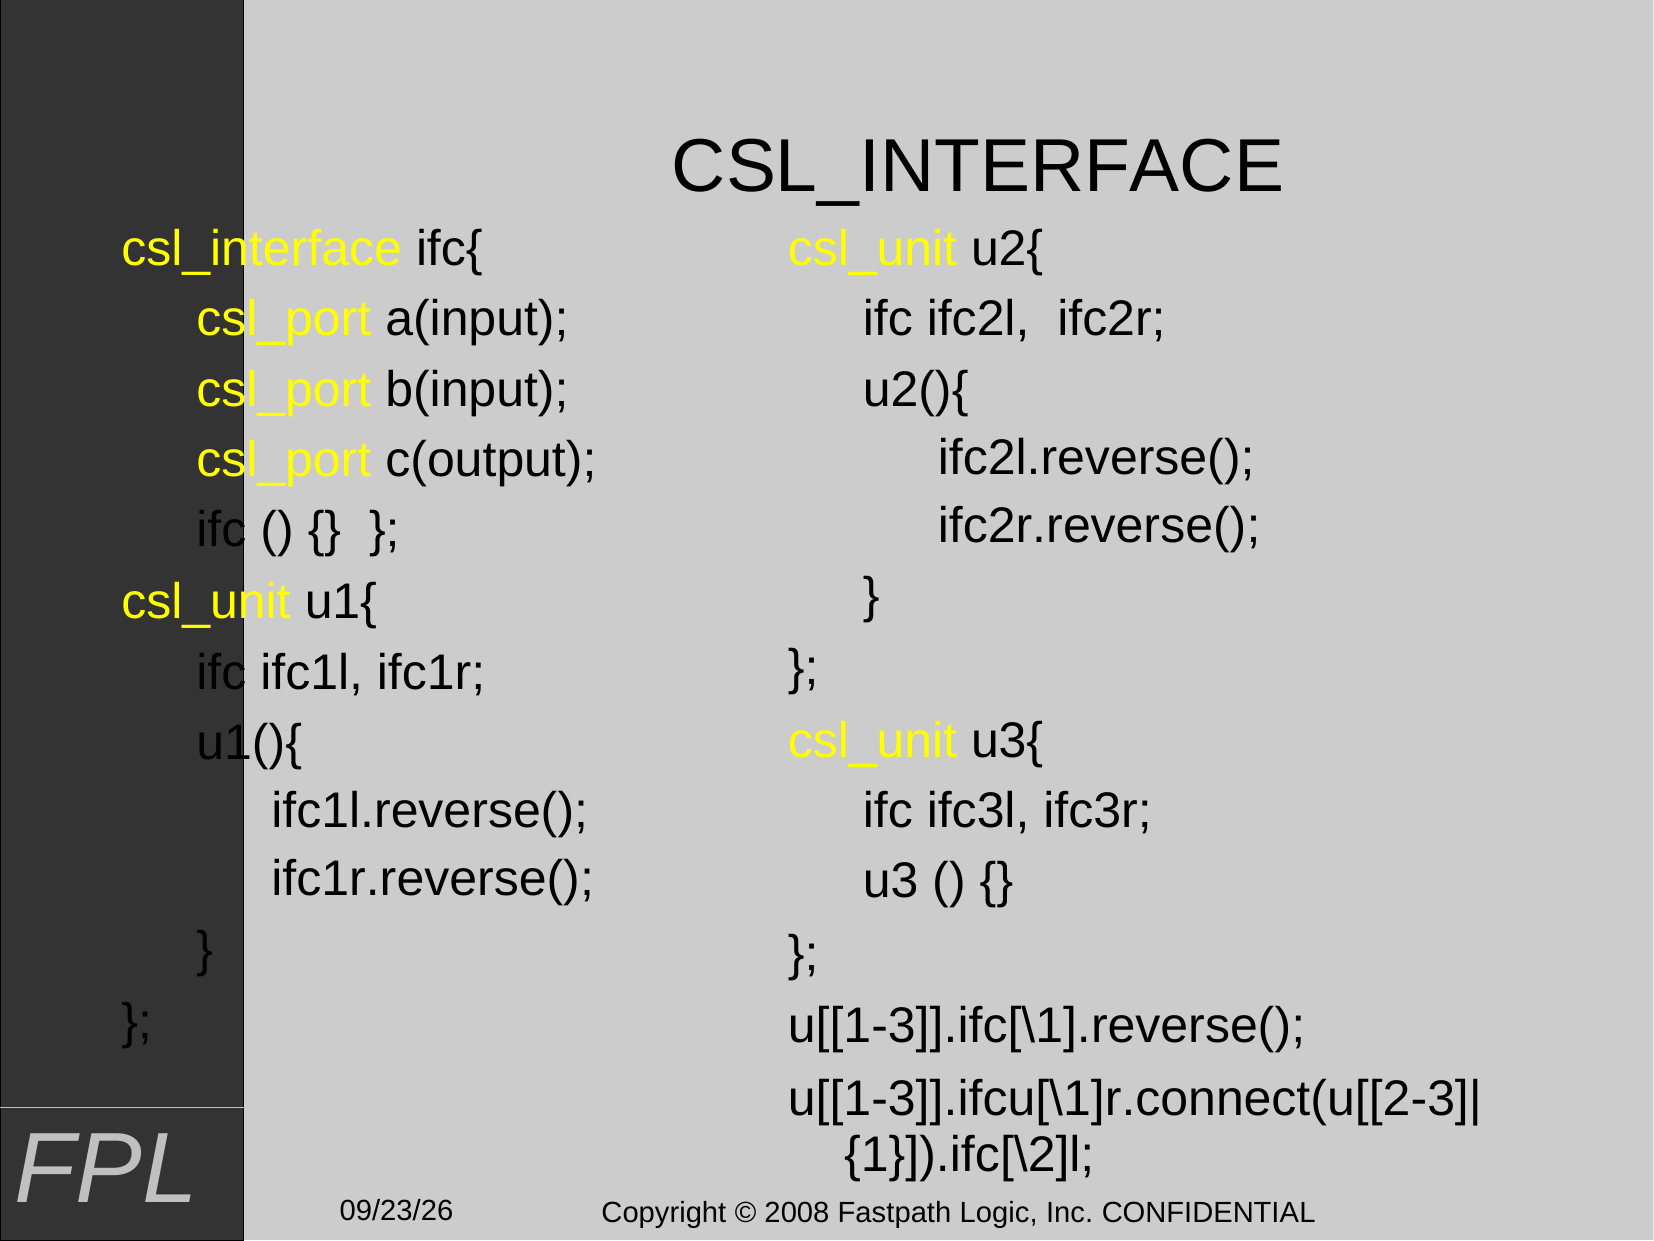

# CSL_INTERFACE
csl_interface ifc{
csl_port a(input);
csl_port b(input);
csl_port c(output);
ifc () {} };
csl_unit u1{
ifc ifc1l, ifc1r;
u1(){
ifc1l.reverse();
ifc1r.reverse();
}
};
csl_unit u2{
ifc ifc2l, ifc2r;
u2(){
ifc2l.reverse();
ifc2r.reverse();
}
};
csl_unit u3{
ifc ifc3l, ifc3r;
u3 () {}
};
u[[1-3]].ifc[\1].reverse();
u[[1-3]].ifcu[\1]r.connect(u[[2-3]|{1}]).ifc[\2]l;
Copyright Fastpath Logic Inc. @2007